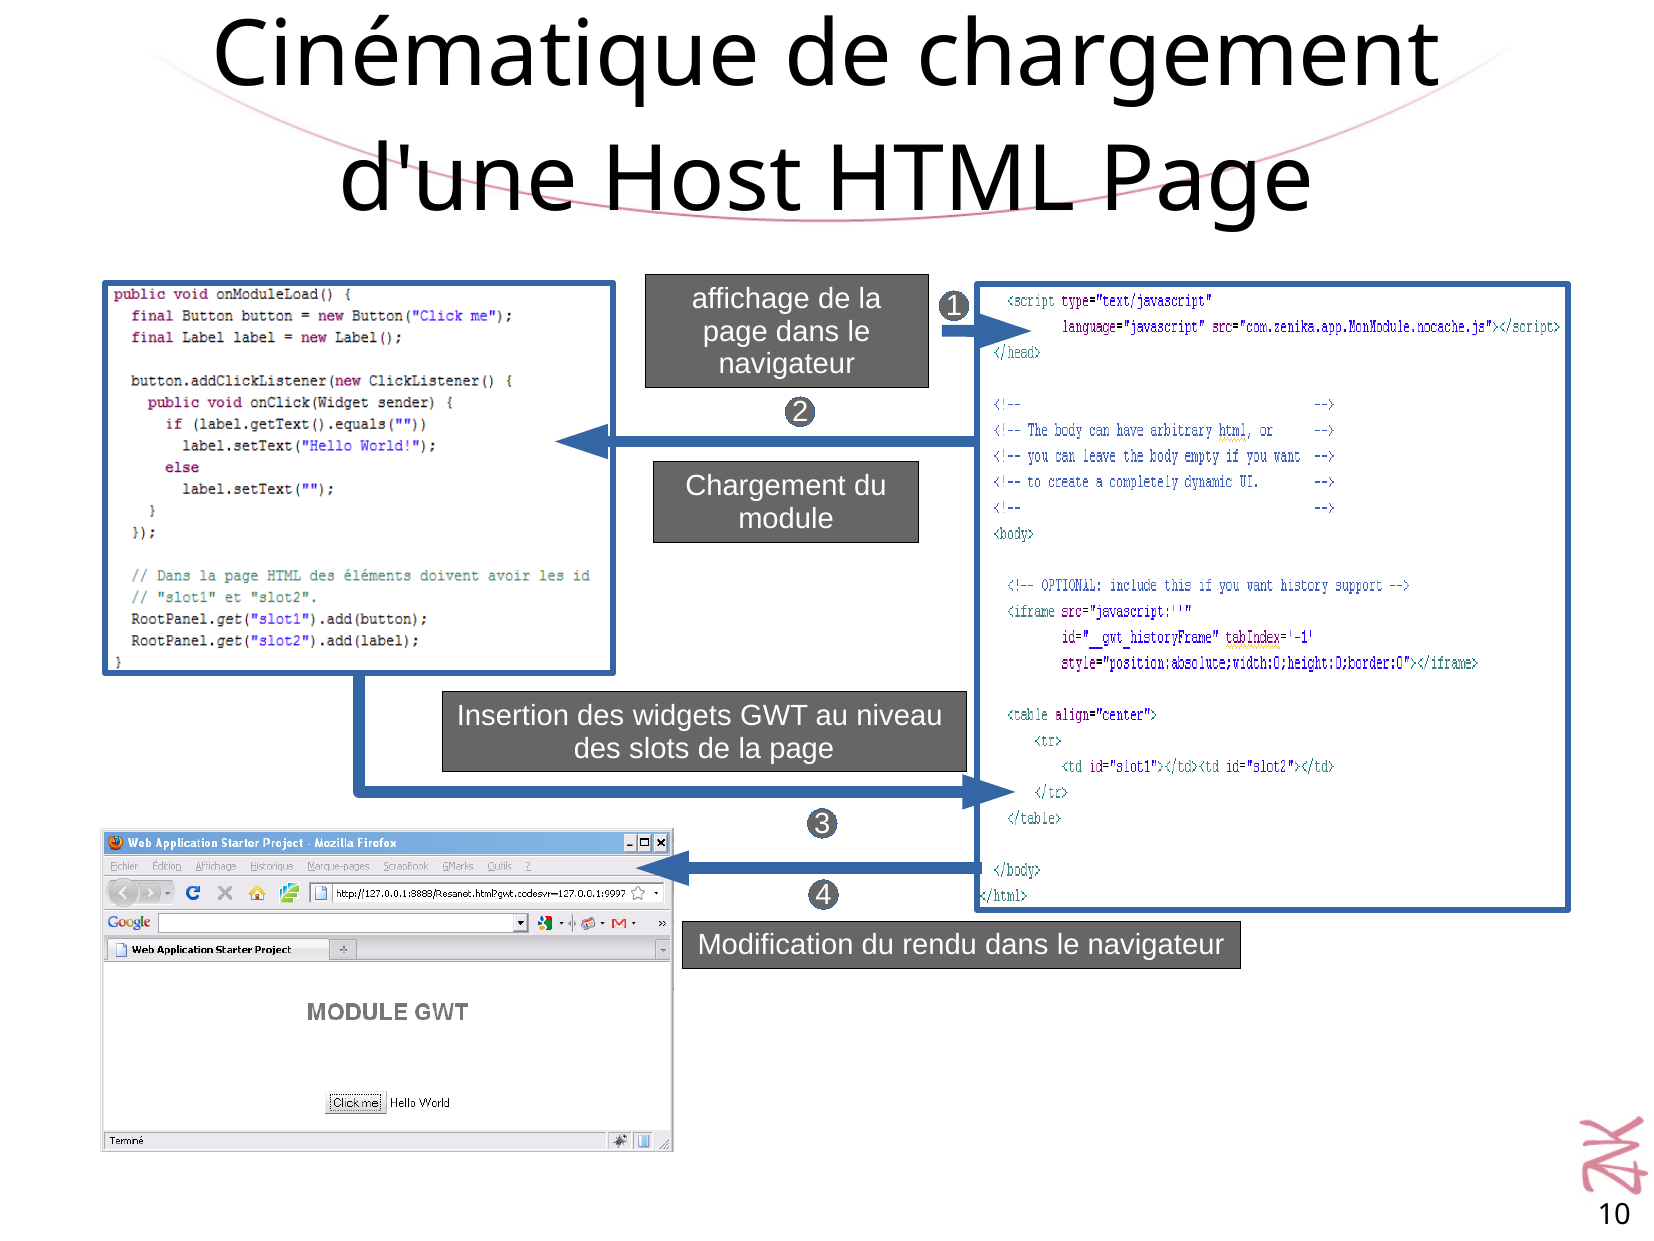

# Cinématique de chargement d'une Host HTML Page
affichage de la page dans le navigateur
1
2
Chargement du module
Insertion des widgets GWT au niveau
des slots de la page
3
4
Modification du rendu dans le navigateur
10